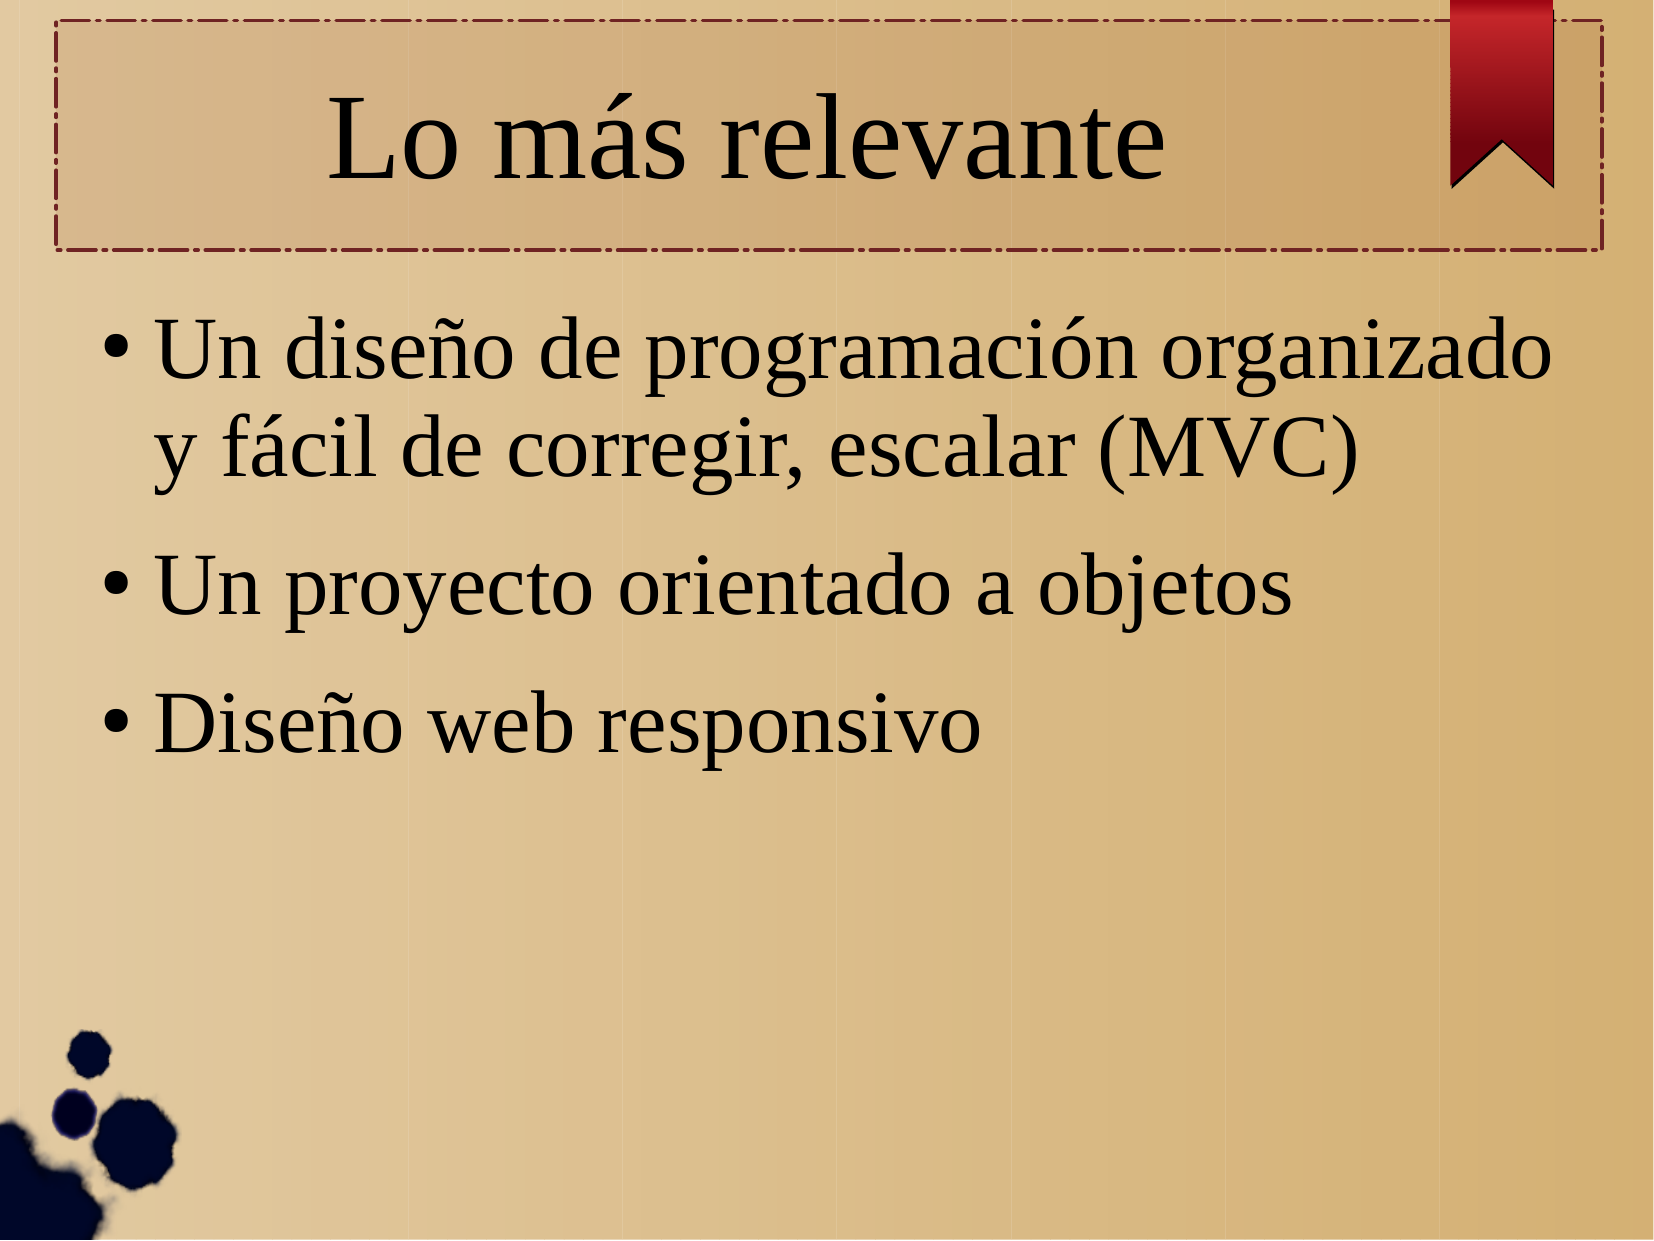

# Lo más relevante
Un diseño de programación organizado y fácil de corregir, escalar (MVC)
Un proyecto orientado a objetos
Diseño web responsivo